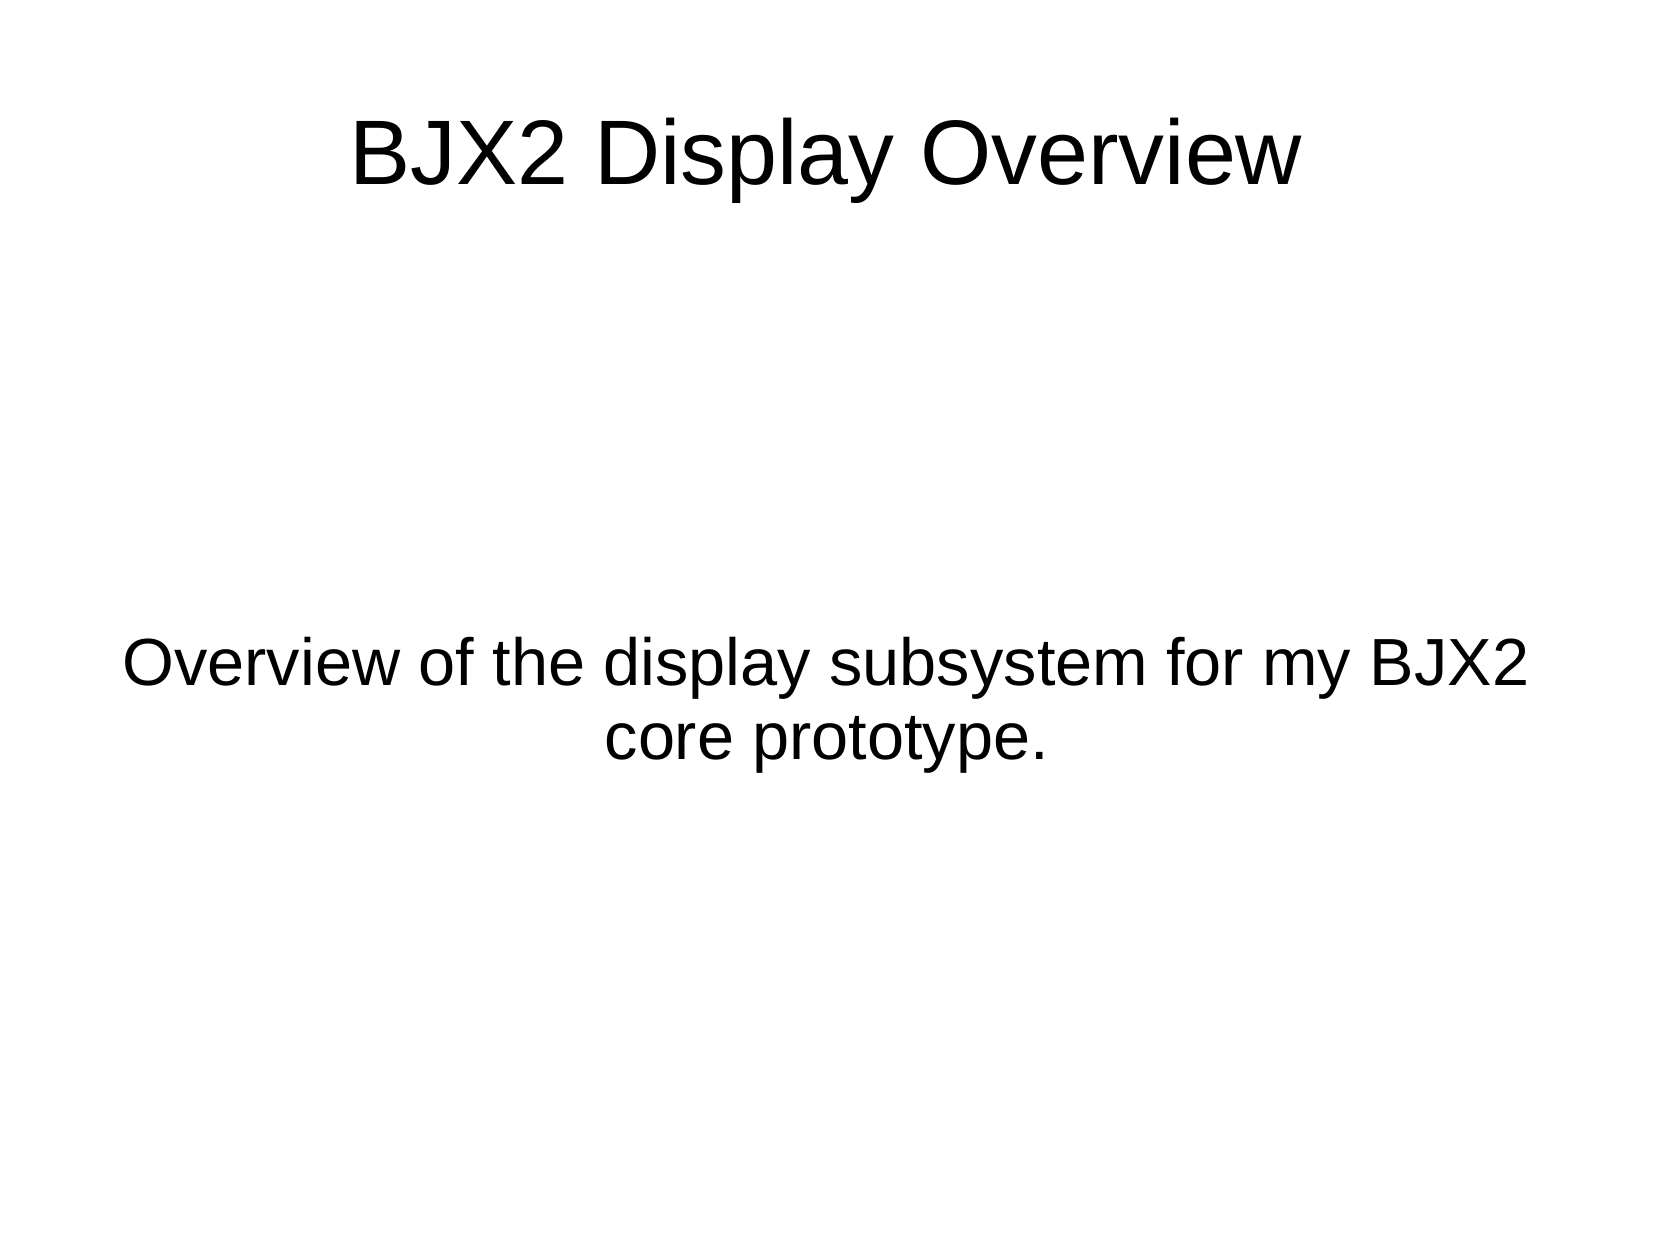

# BJX2 Display Overview
Overview of the display subsystem for my BJX2 core prototype.